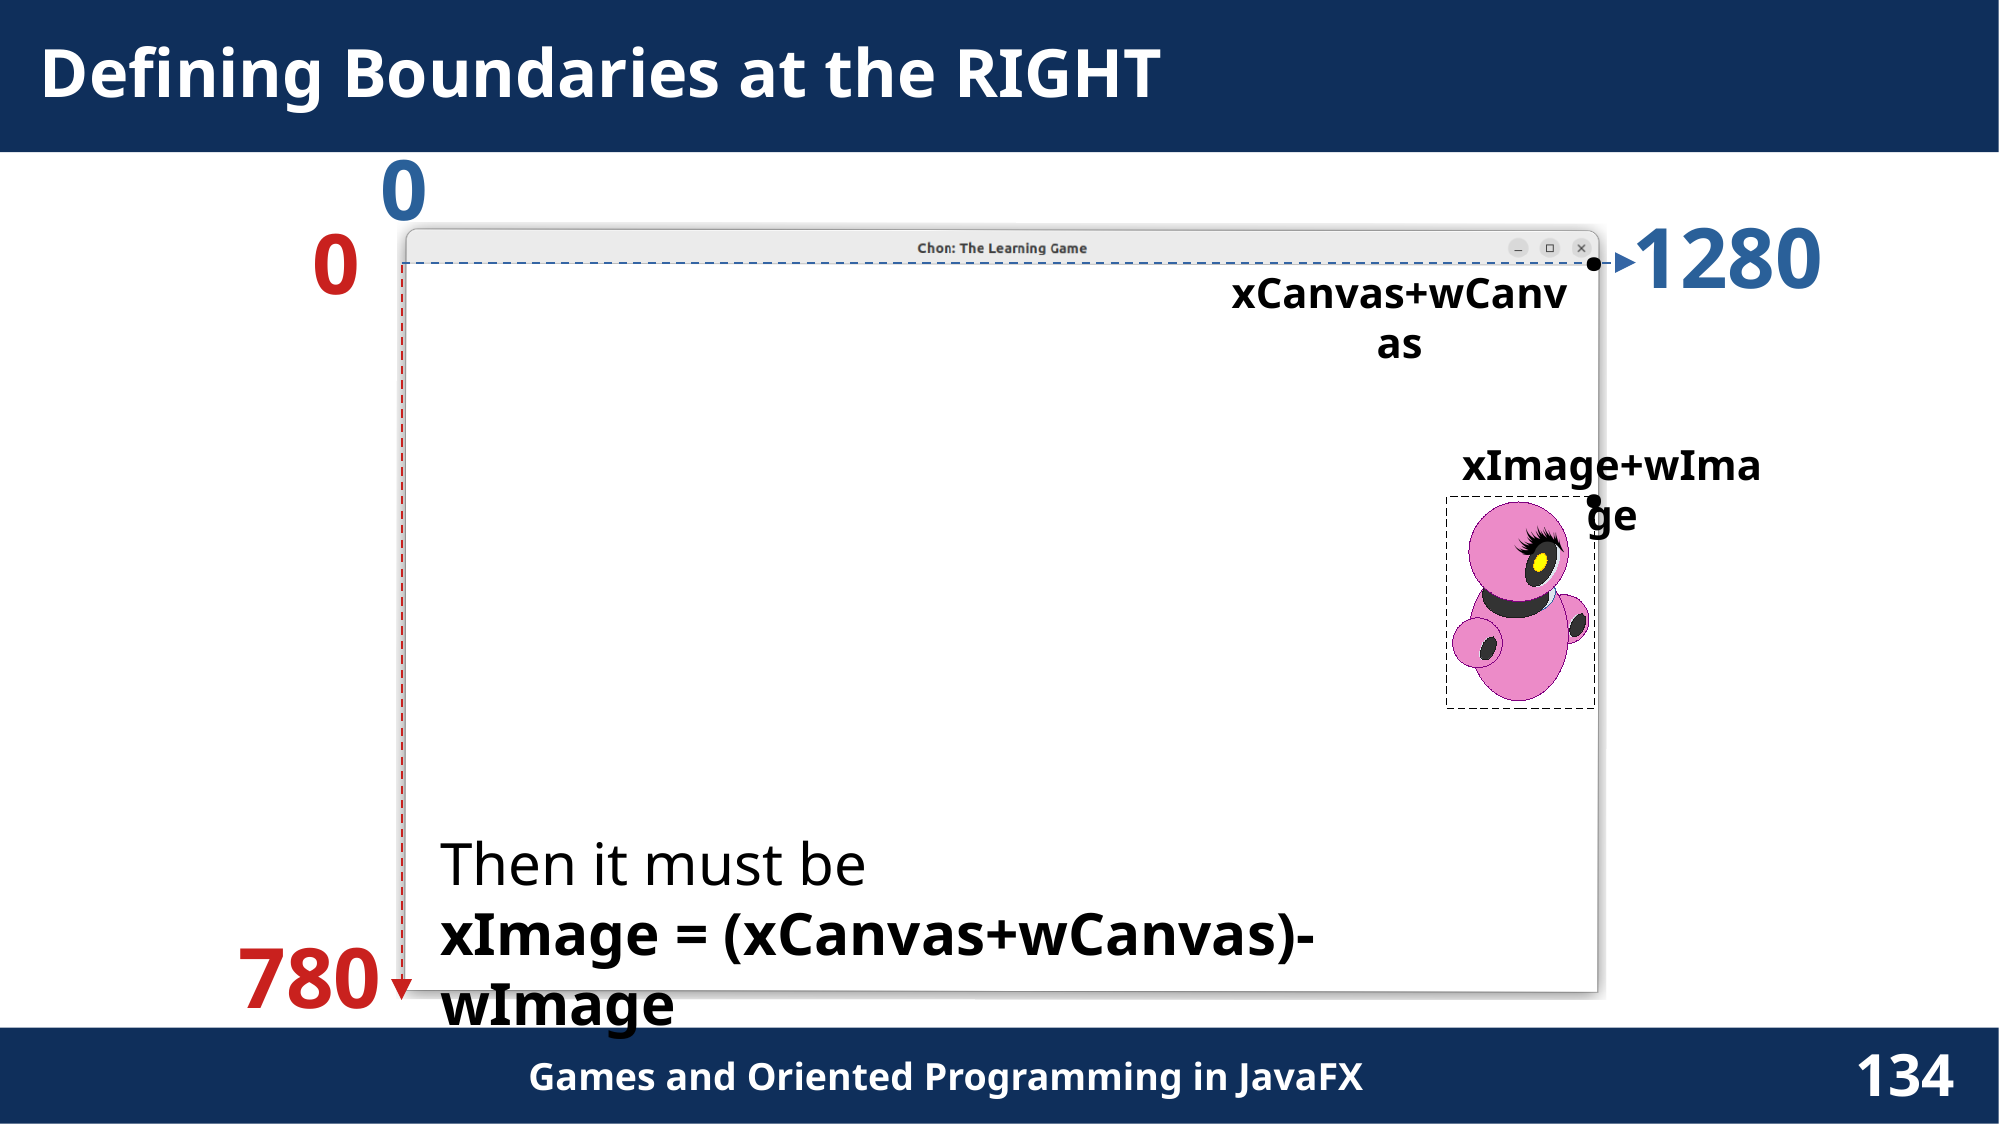

Defining Boundaries at the RIGHT
0
.
1280
0
xCanvas+wCanvas
.
xImage+wImage
Then it must be
xImage = (xCanvas+wCanvas)-wImage
780